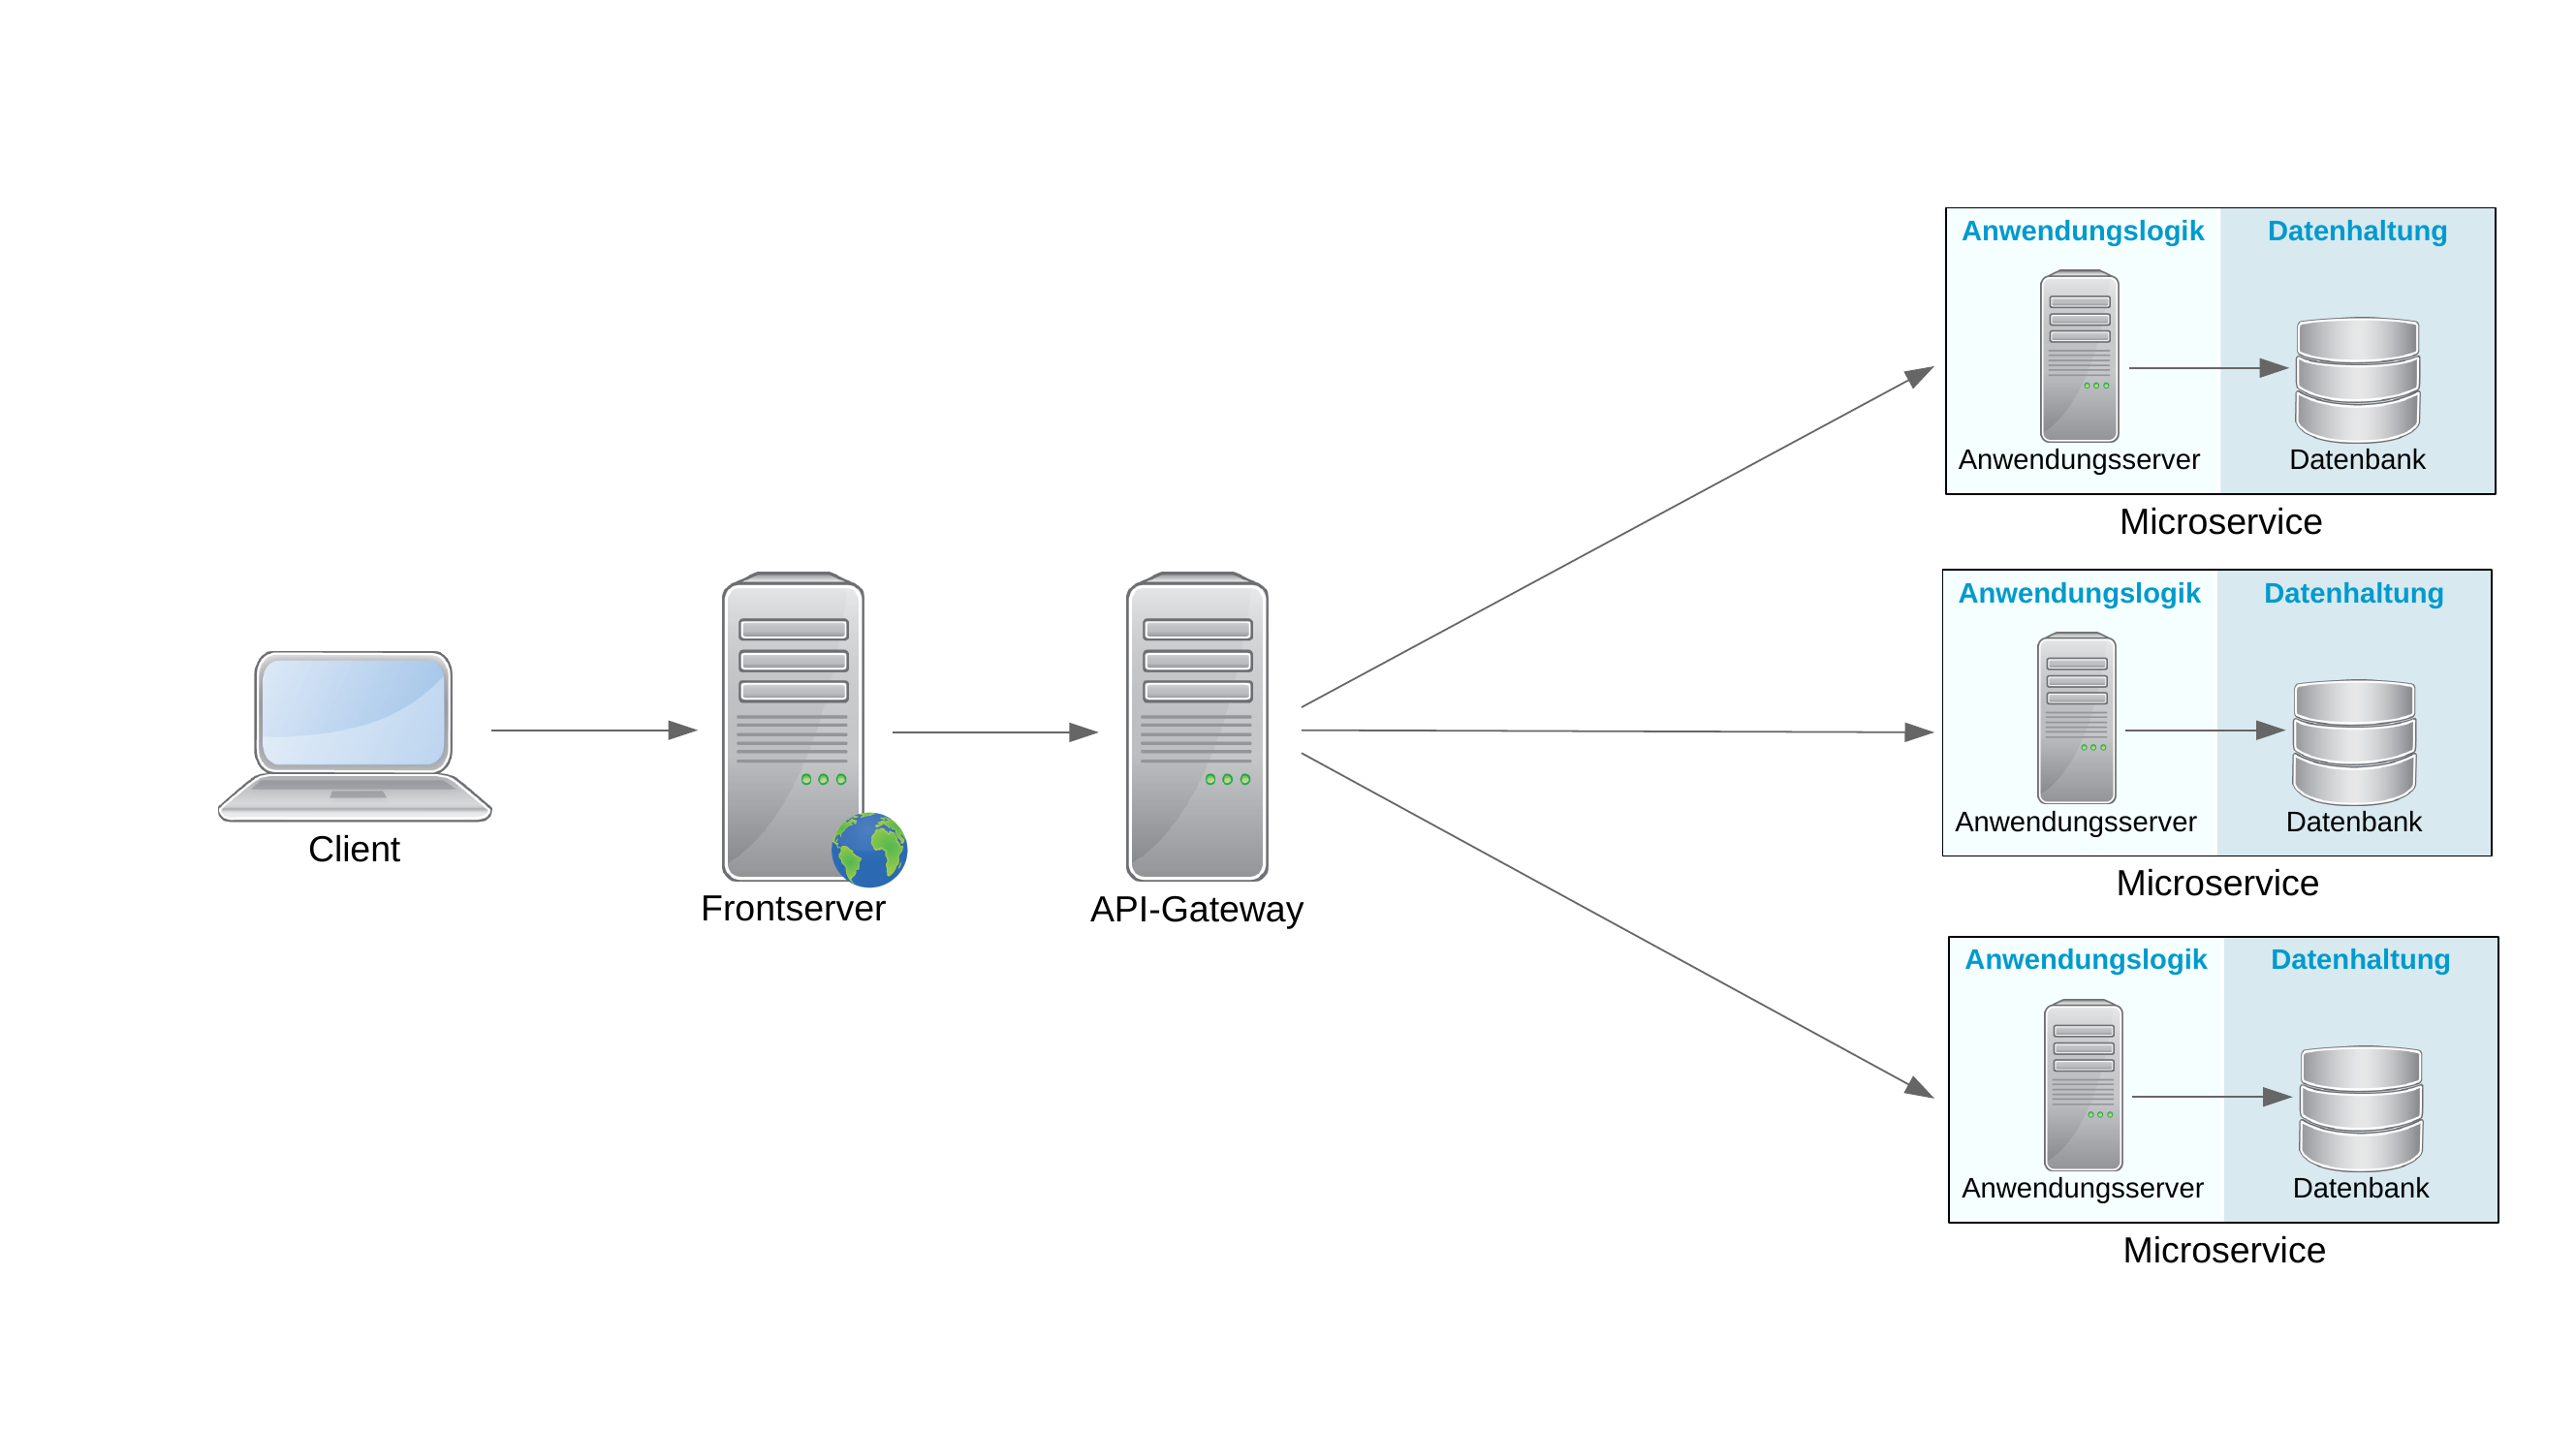

Anwendungslogik
Datenhaltung
Anwendungsserver
Datenbank
Microservice
Anwendungslogik
Datenhaltung
Anwendungsserver
Datenbank
Microservice
Frontserver
API-Gateway
Client
Anwendungslogik
Datenhaltung
Anwendungsserver
Datenbank
Microservice